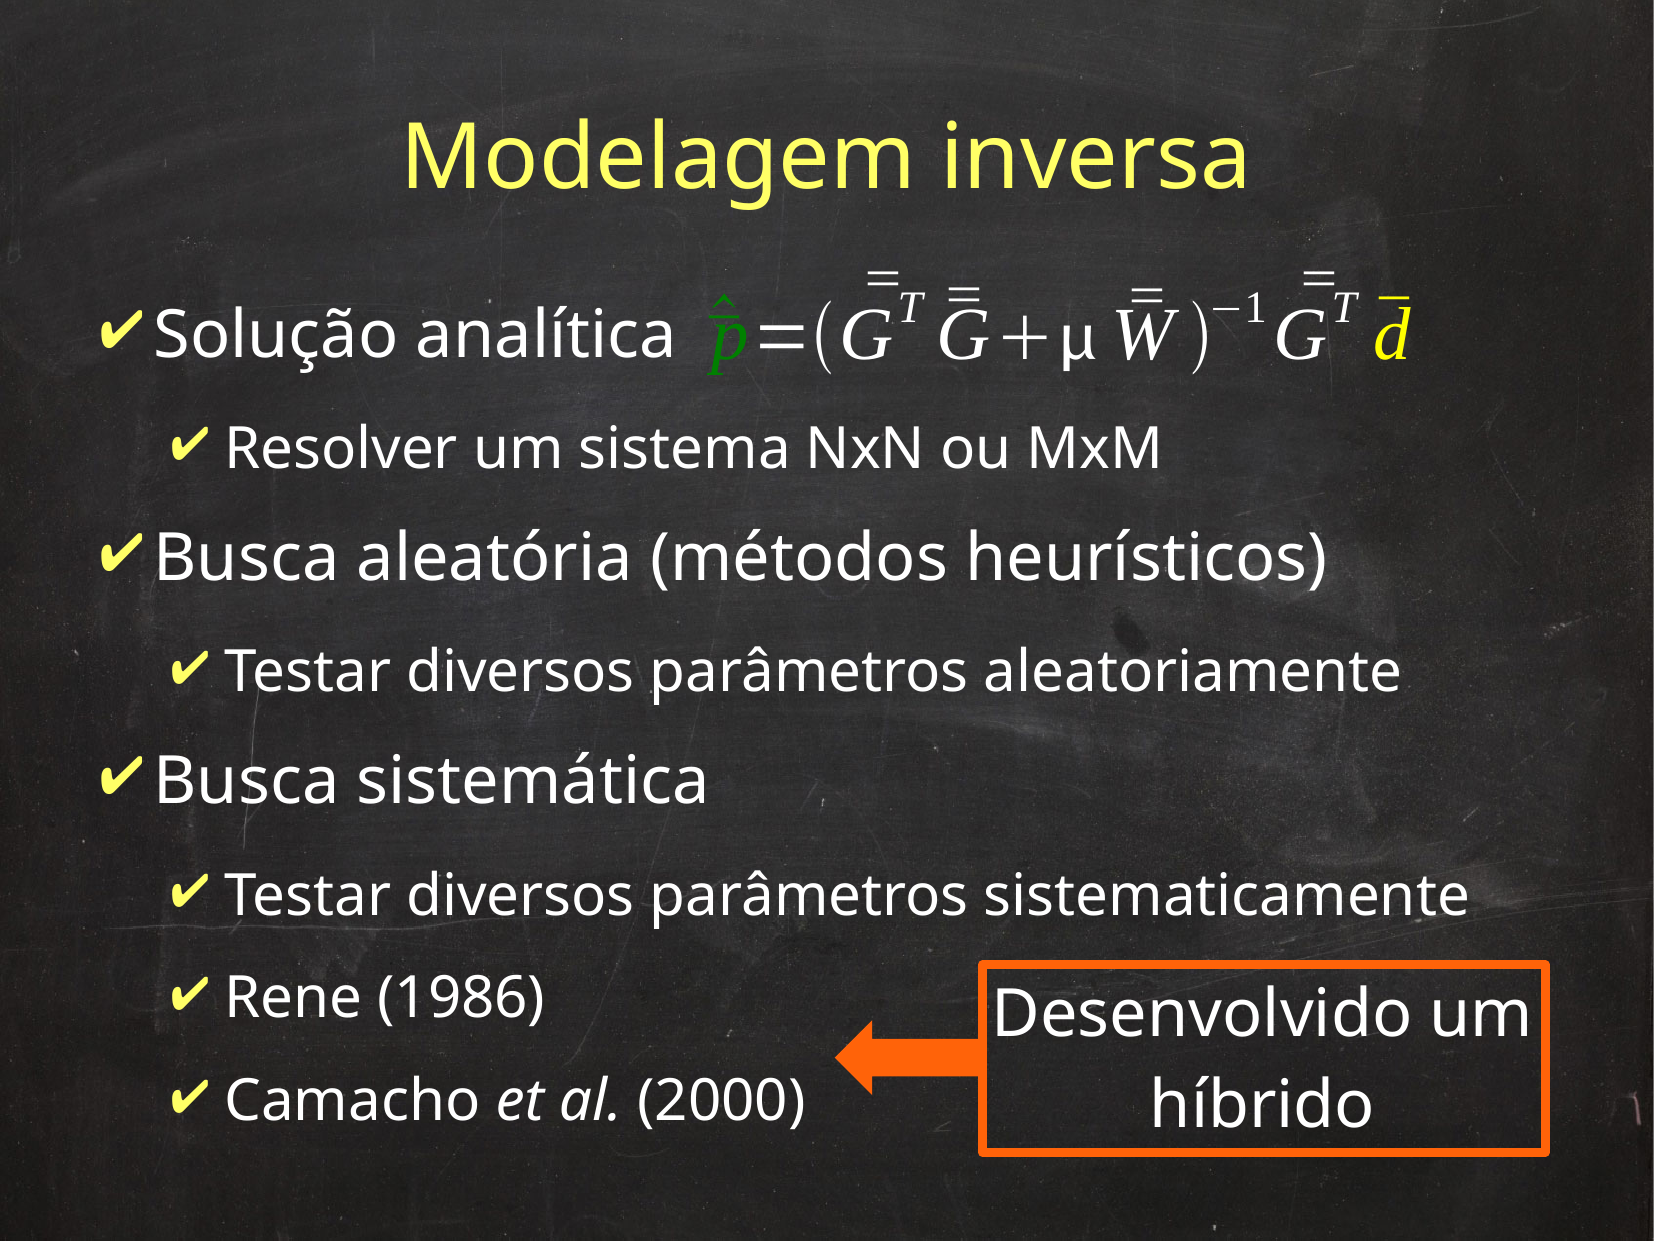

# Modelagem inversa
Solução analítica
Resolver um sistema NxN ou MxM
Busca aleatória (métodos heurísticos)
Testar diversos parâmetros aleatoriamente
Busca sistemática
Testar diversos parâmetros sistematicamente
Rene (1986)
Camacho et al. (2000)
Desenvolvido um híbrido